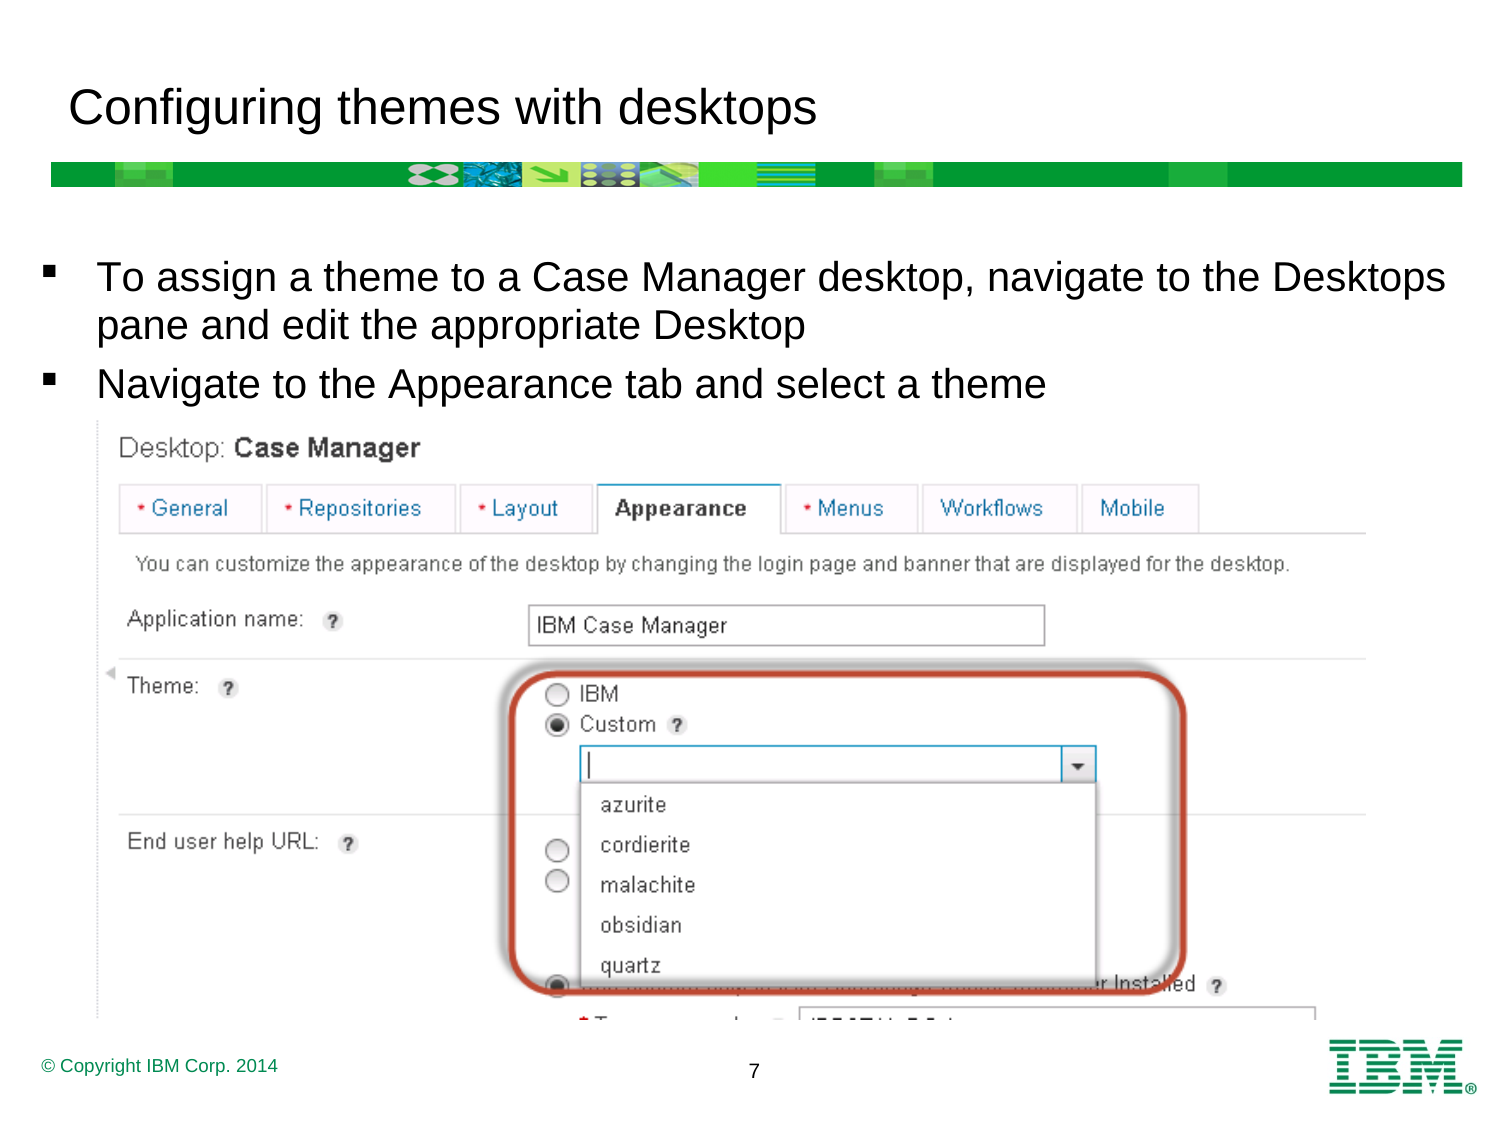

# Configuring themes with desktops
To assign a theme to a Case Manager desktop, navigate to the Desktops pane and edit the appropriate Desktop
Navigate to the Appearance tab and select a theme
7